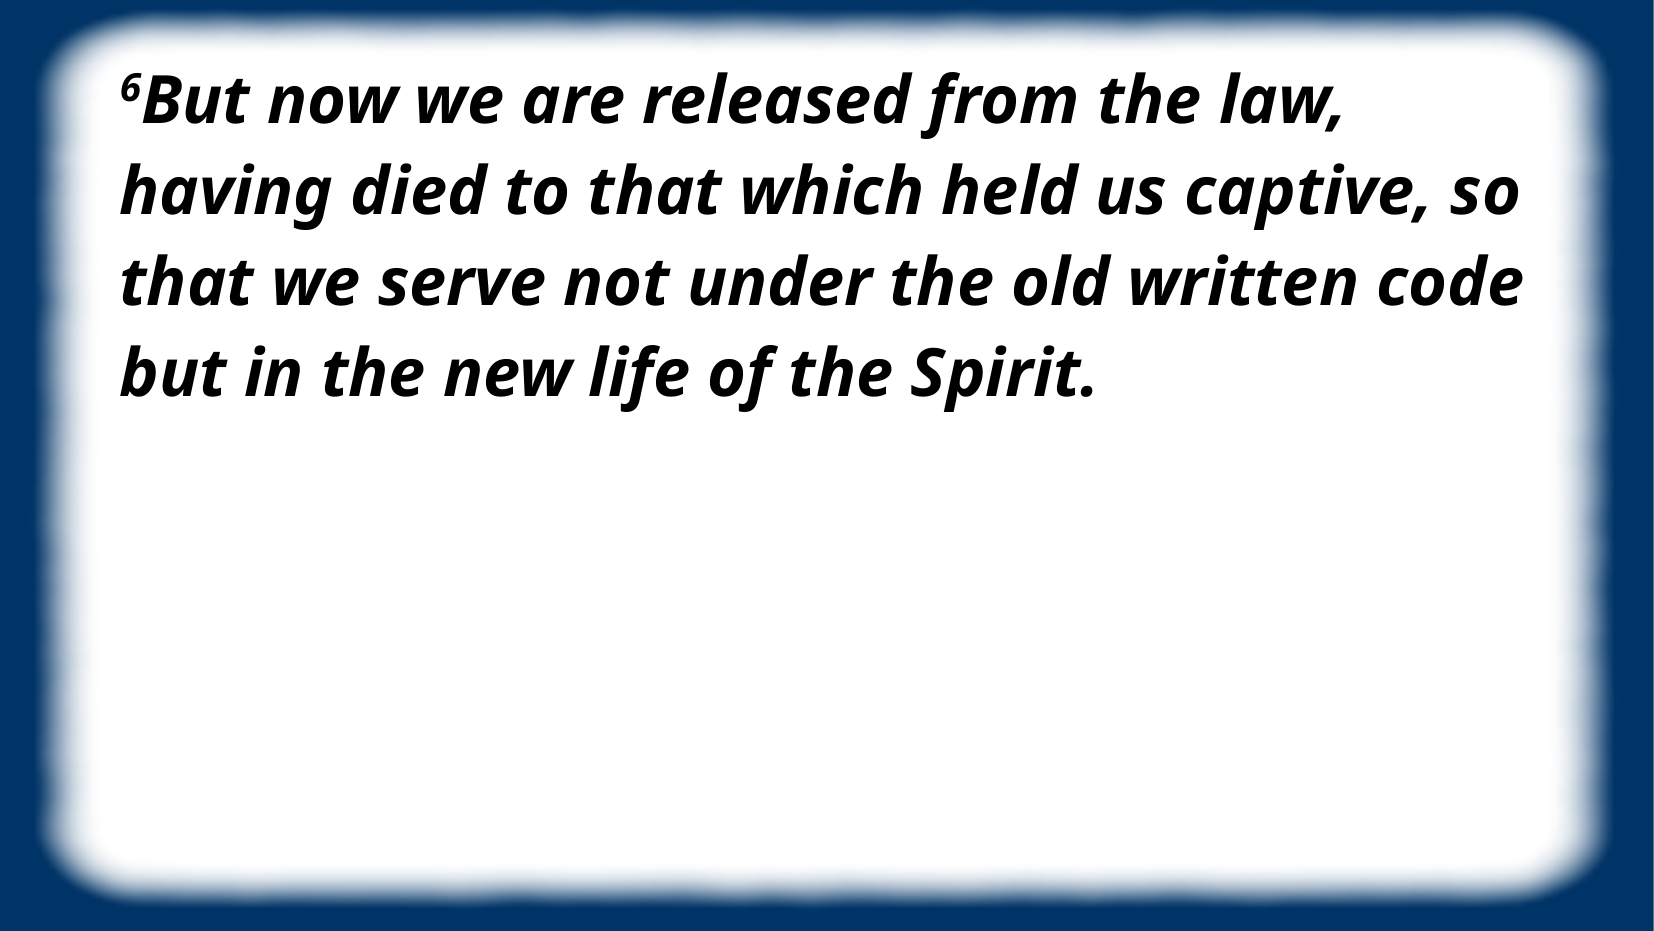

6But now we are released from the law, having died to that which held us captive, so that we serve not under the old written code but in the new life of the Spirit.